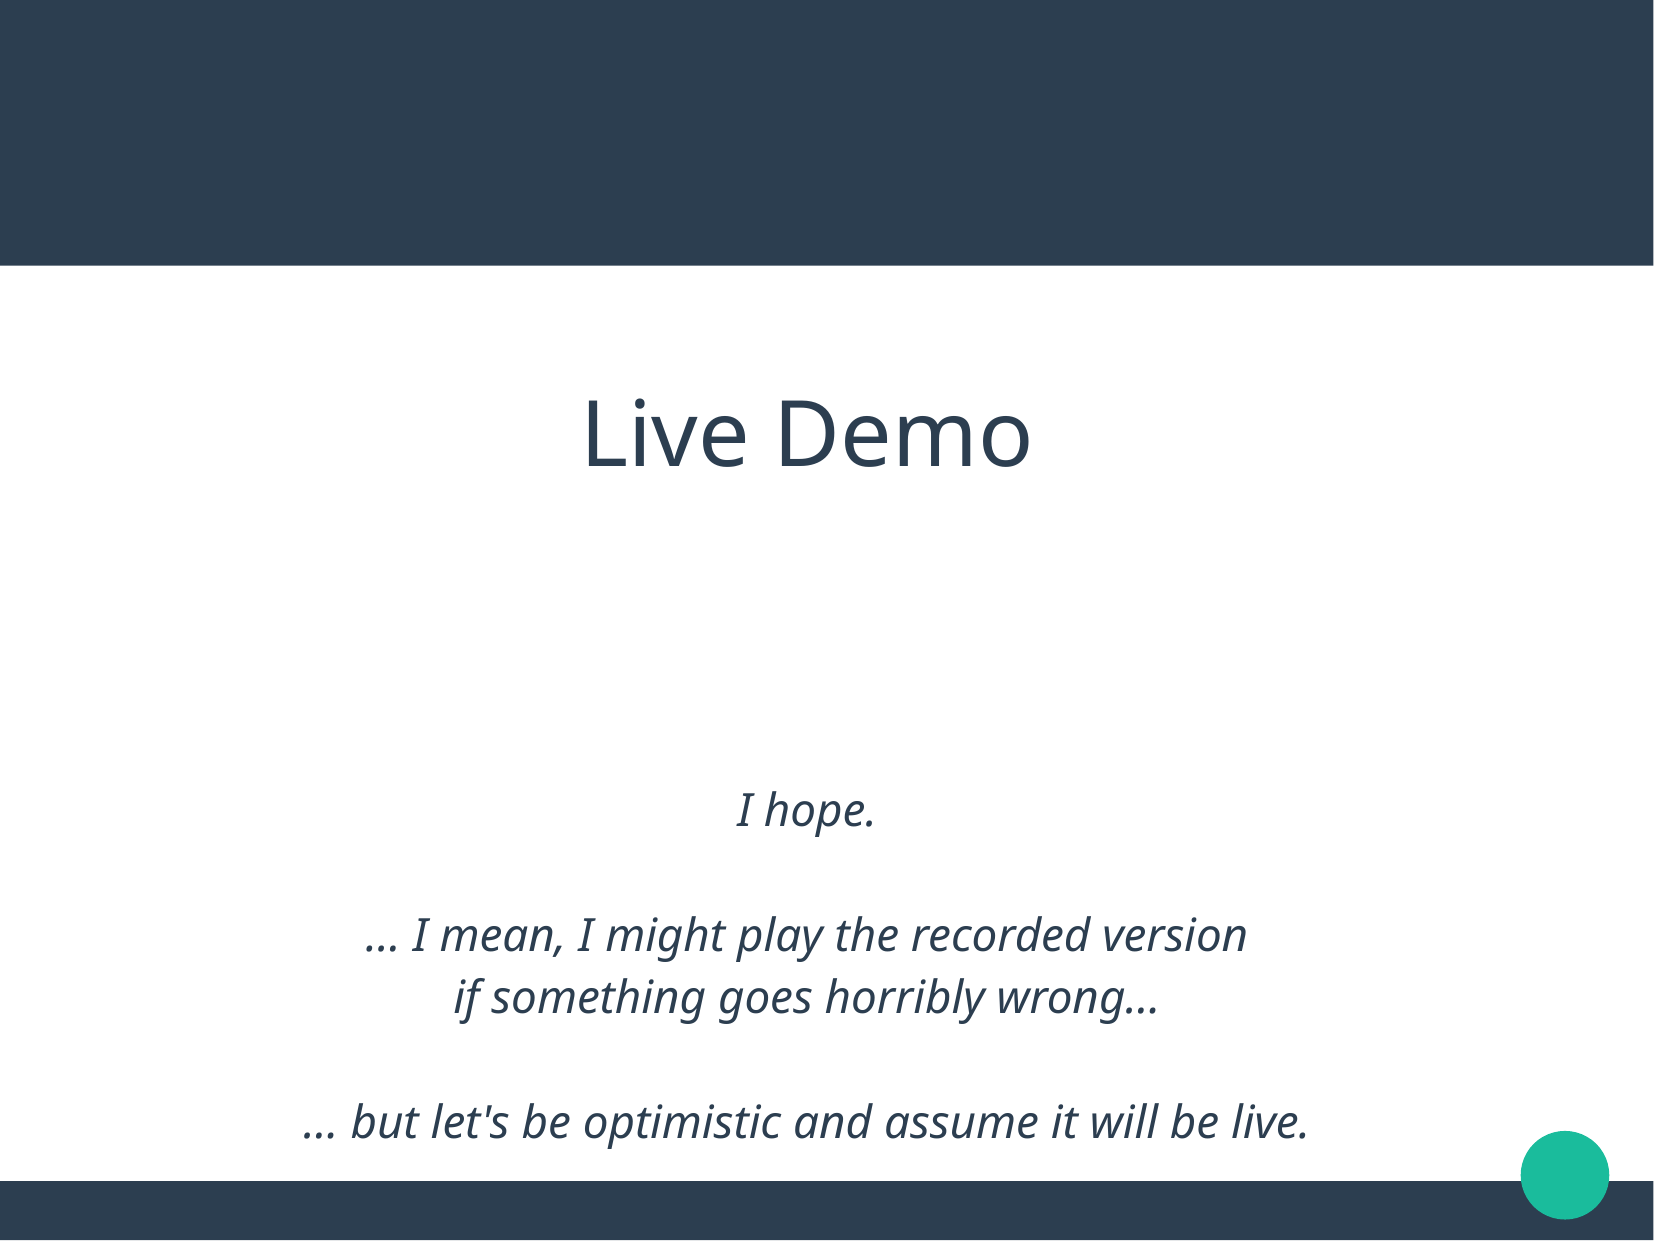

# Live Demo
I hope.
… I mean, I might play the recorded version
if something goes horribly wrong…
… but let's be optimistic and assume it will be live.